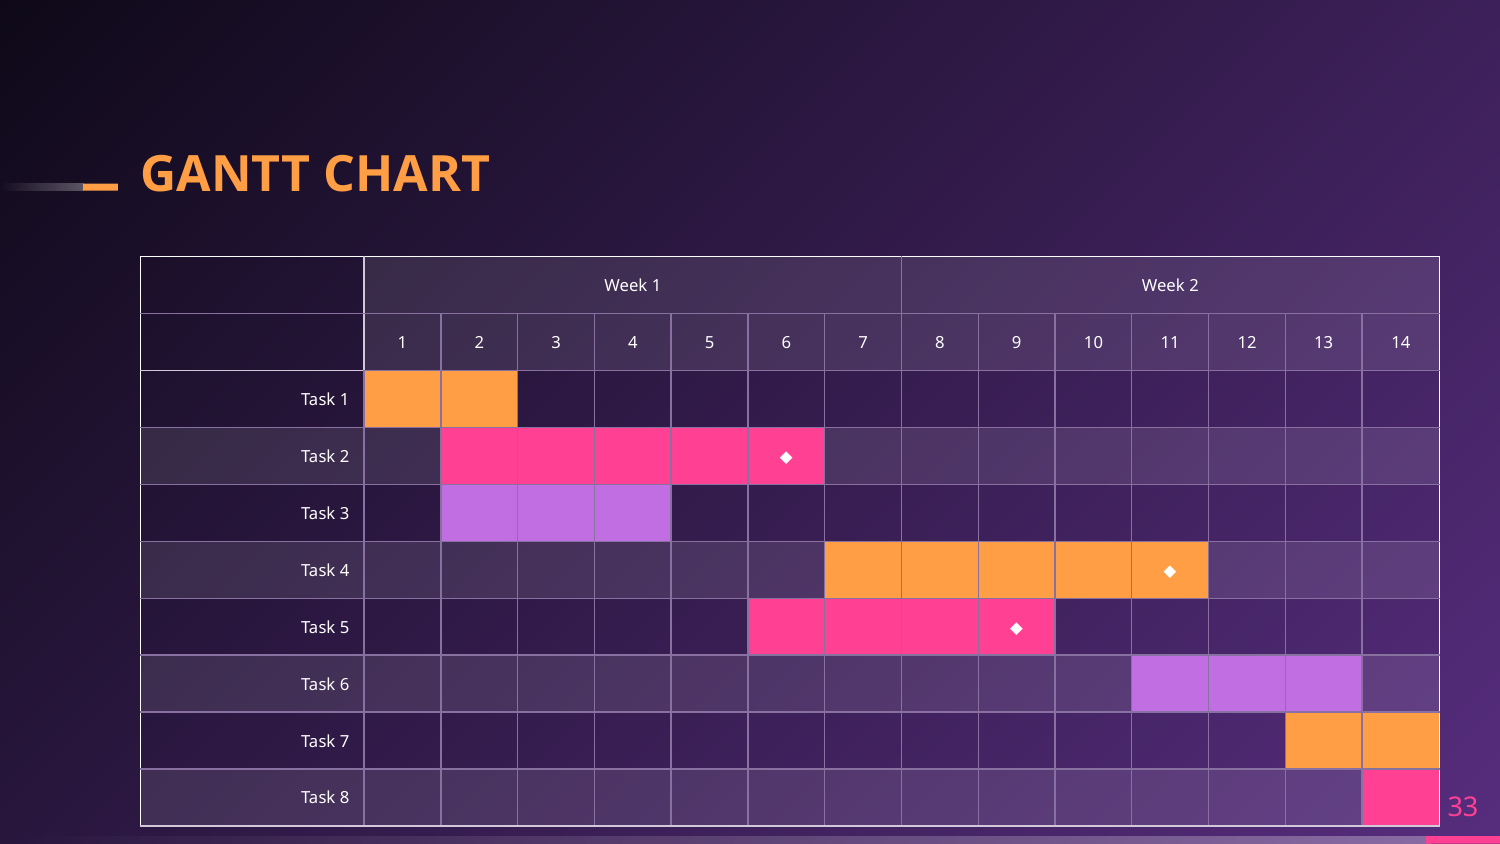

# GANTT CHART
| | Week 1 | | | | | | | Week 2 | | | | | | |
| --- | --- | --- | --- | --- | --- | --- | --- | --- | --- | --- | --- | --- | --- | --- |
| | 1 | 2 | 3 | 4 | 5 | 6 | 7 | 8 | 9 | 10 | 11 | 12 | 13 | 14 |
| Task 1 | | | | | | | | | | | | | | |
| Task 2 | | | | | | ◆ | | | | | | | | |
| Task 3 | | | | | | | | | | | | | | |
| Task 4 | | | | | | | | | | | ◆ | | | |
| Task 5 | | | | | | | | | ◆ | | | | | |
| Task 6 | | | | | | | | | | | | | | |
| Task 7 | | | | | | | | | | | | | | |
| Task 8 | | | | | | | | | | | | | | |